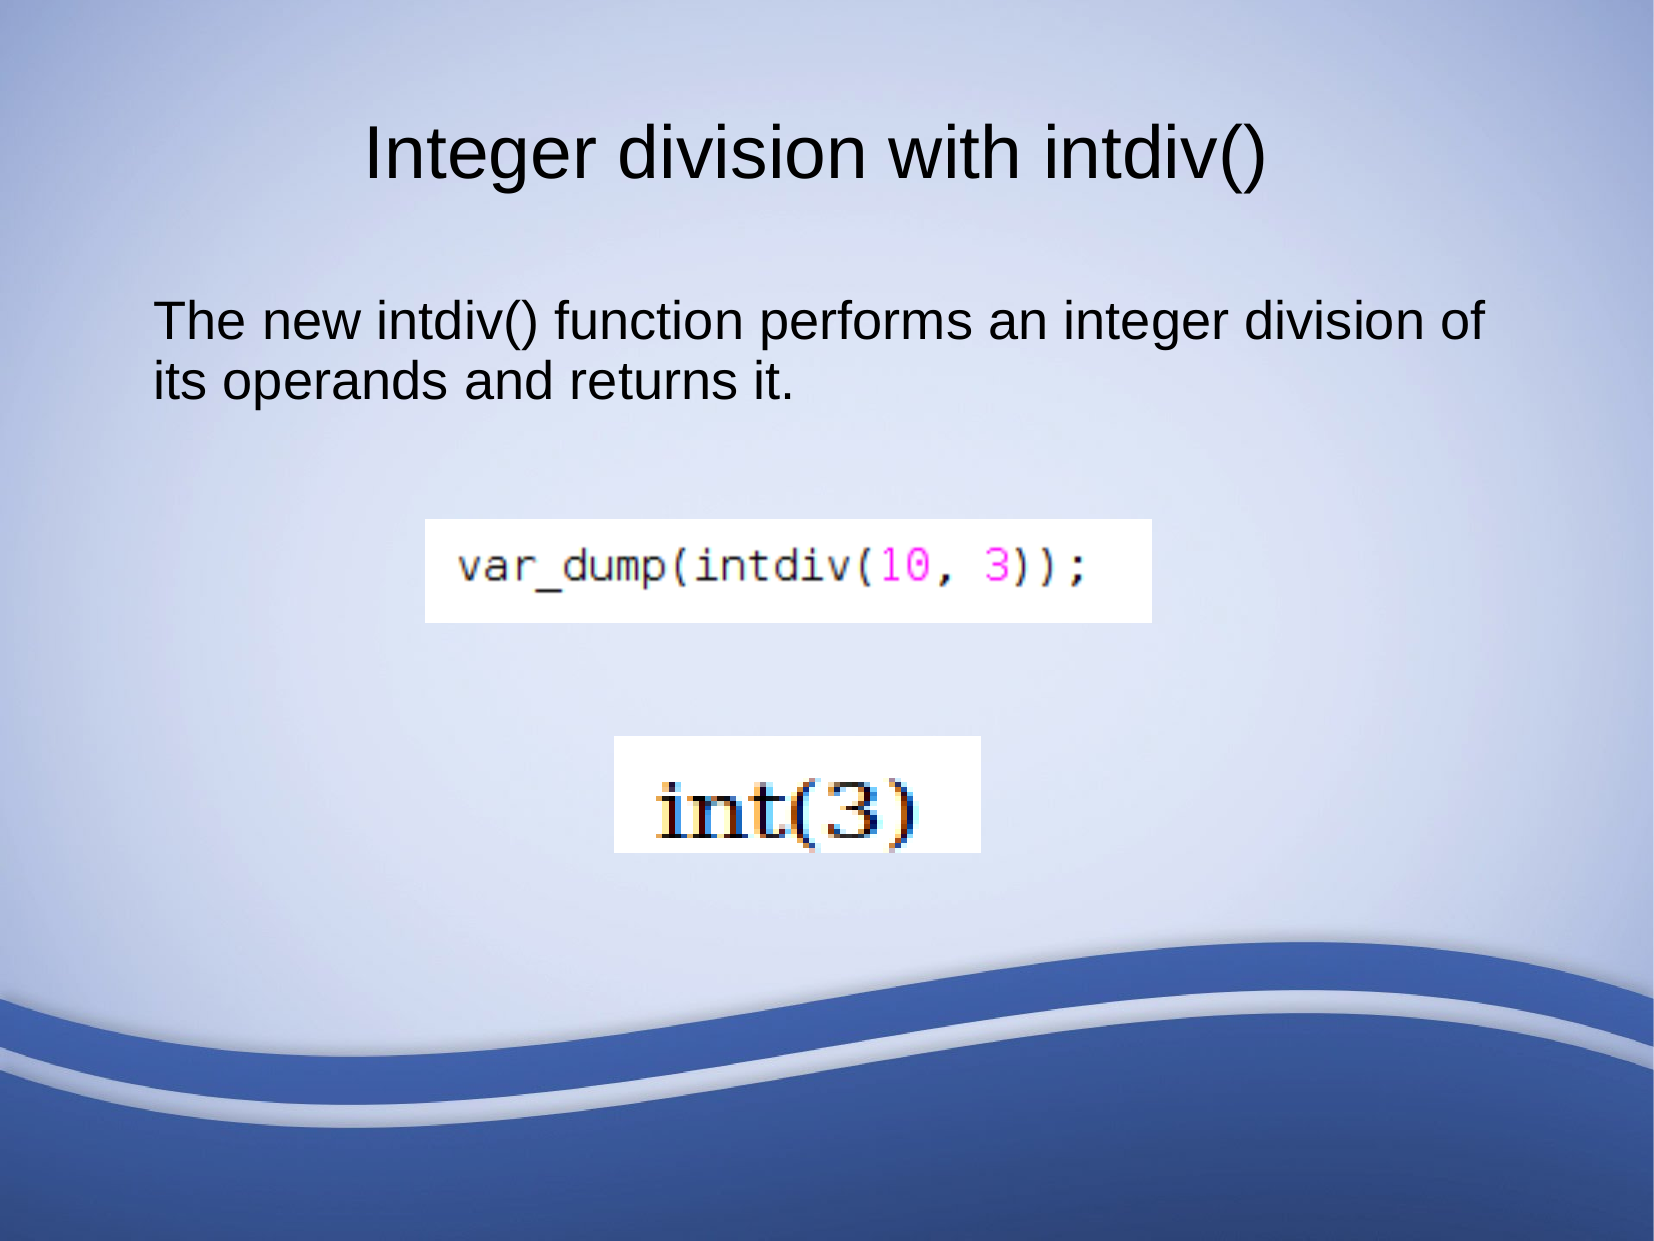

# Integer division with intdiv()
The new intdiv() function performs an integer division of its operands and returns it.